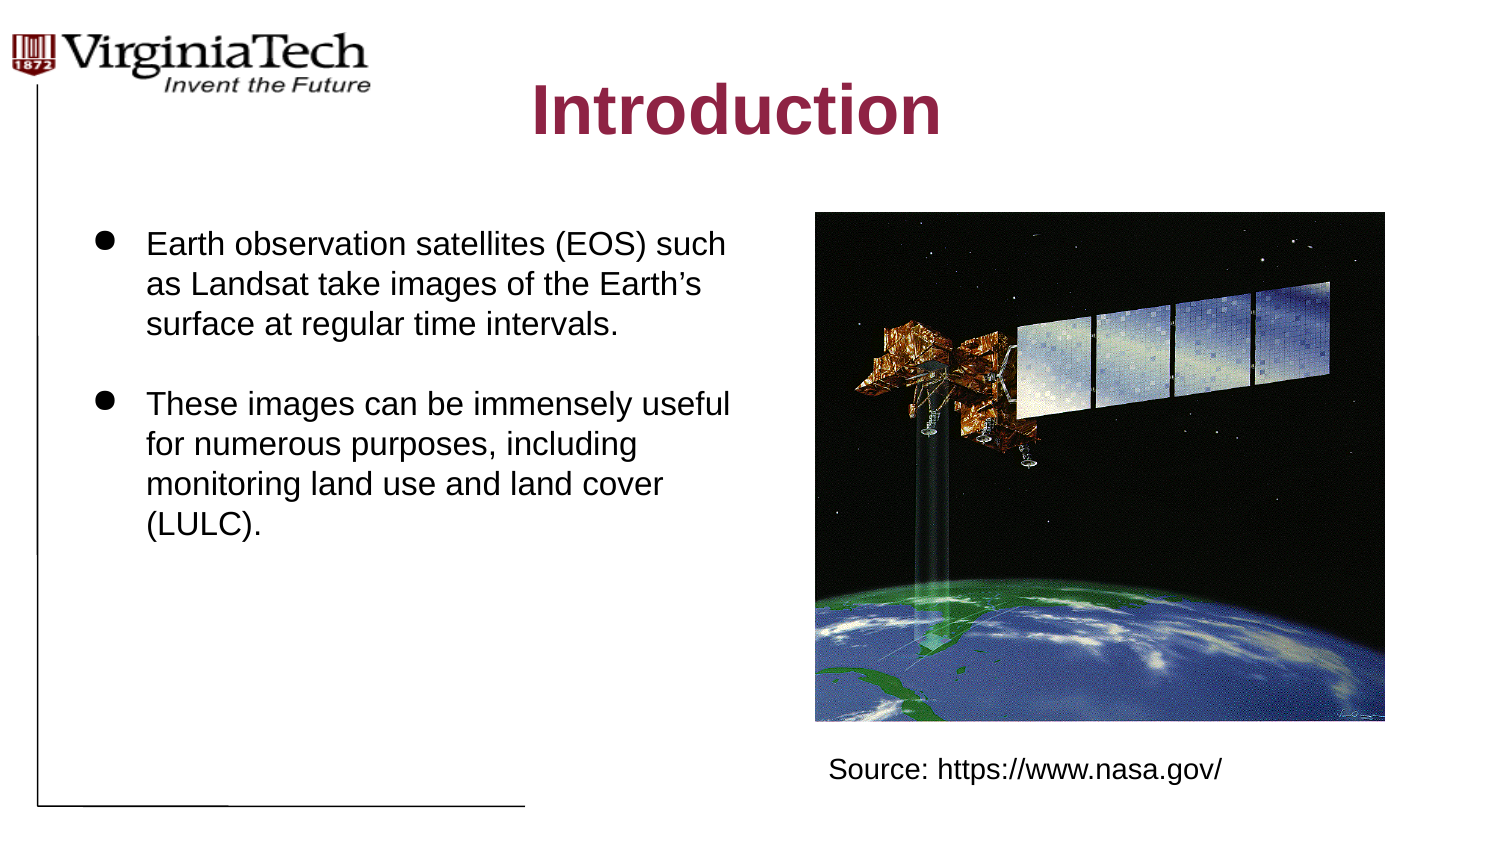

# Introduction
Earth observation satellites (EOS) such as Landsat take images of the Earth’s surface at regular time intervals.
These images can be immensely useful for numerous purposes, including monitoring land use and land cover (LULC).
Source: https://www.nasa.gov/